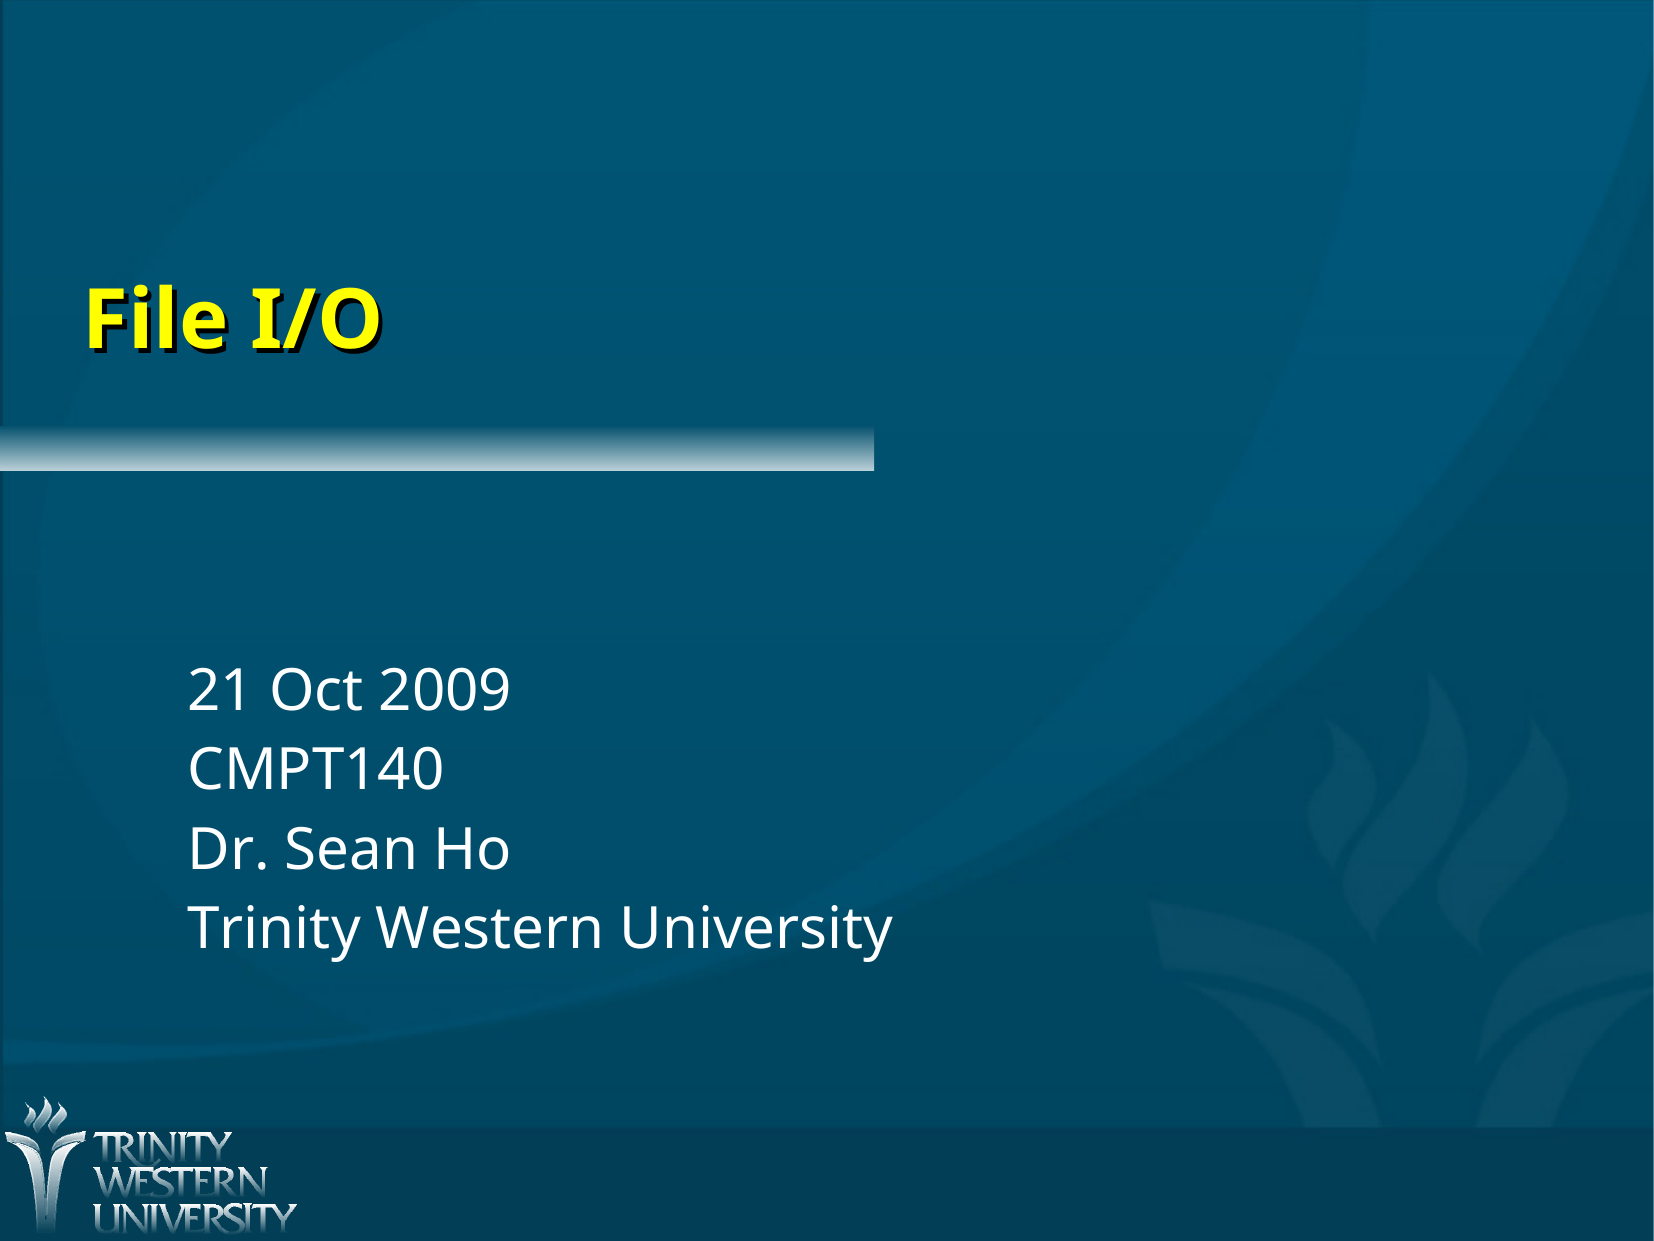

# File I/O
21 Oct 2009
CMPT140
Dr. Sean Ho
Trinity Western University